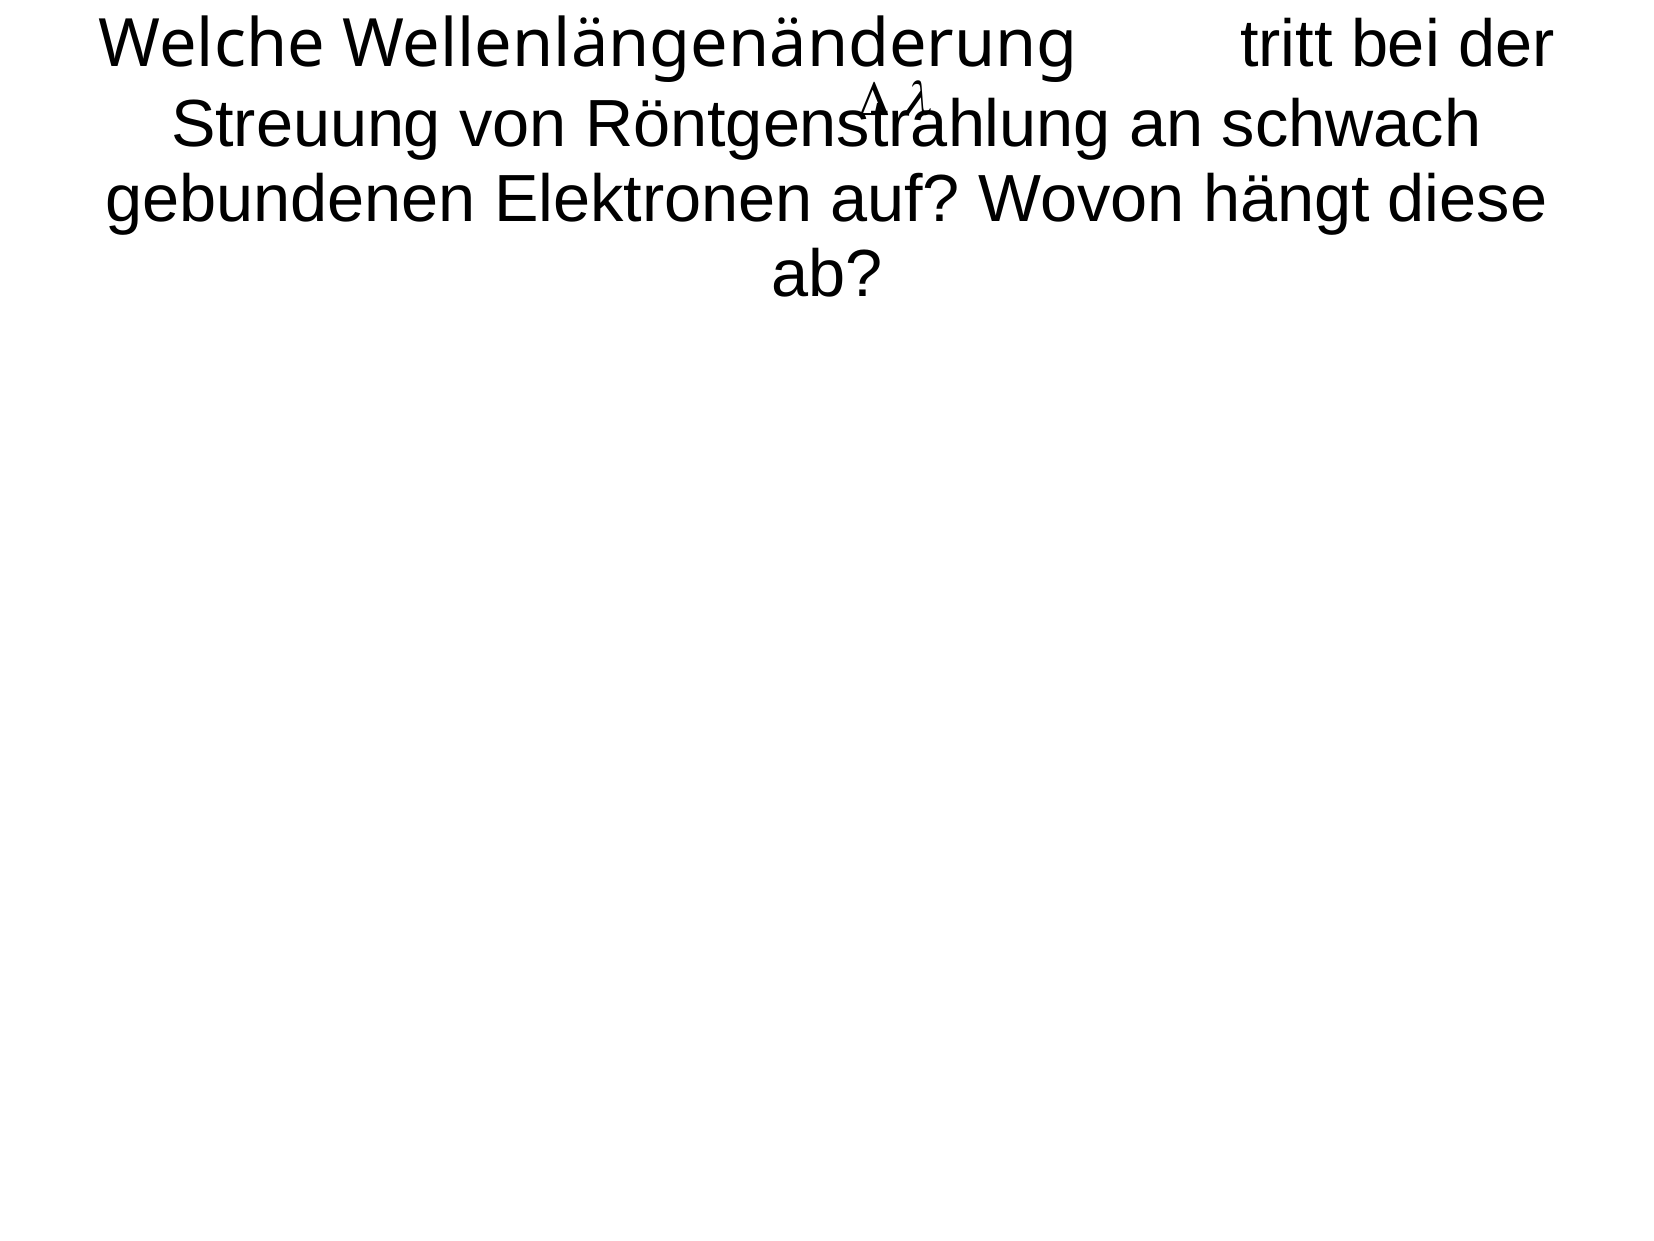

# Welche Wellenlängenänderung tritt bei der Streuung von Röntgenstrahlung an schwach gebundenen Elektronen auf? Wovon hängt diese ab?